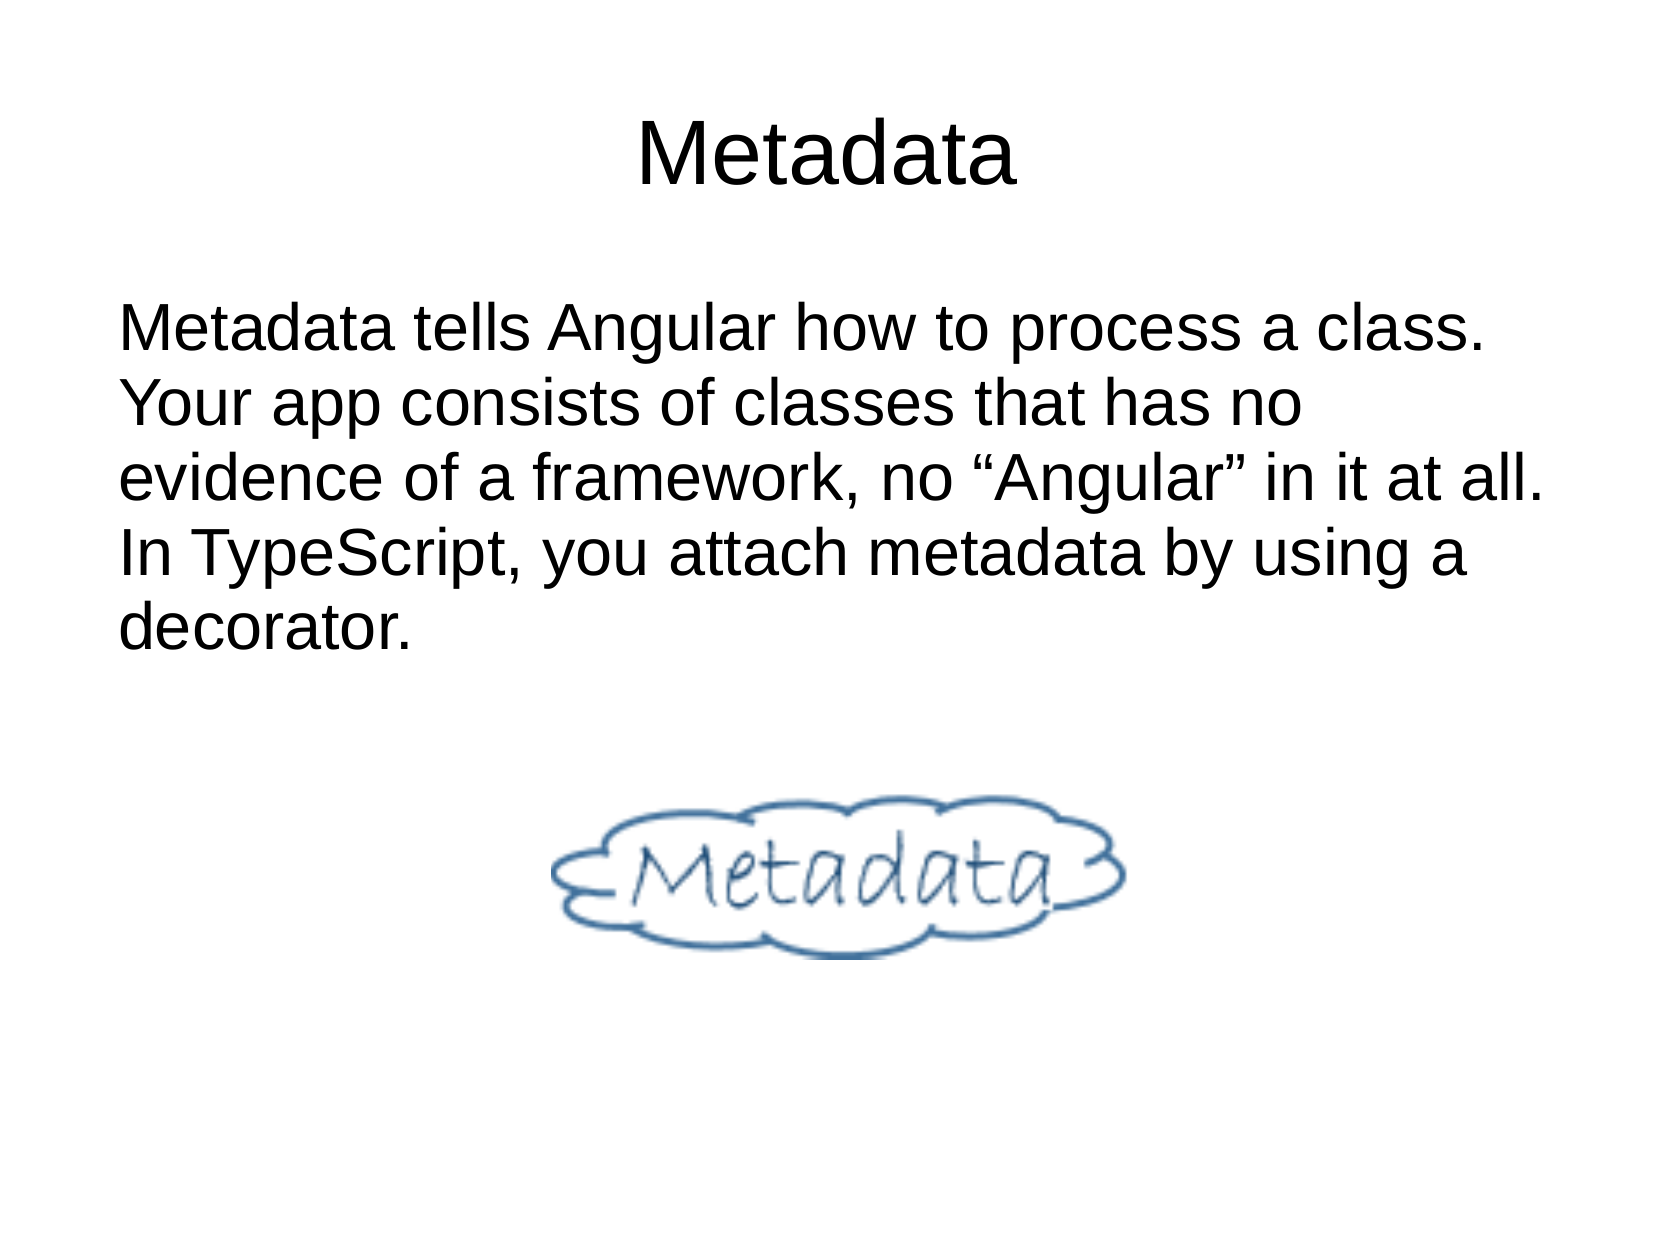

Metadata
# Metadata tells Angular how to process a class. Your app consists of classes that has no evidence of a framework, no “Angular” in it at all. In TypeScript, you attach metadata by using a decorator.